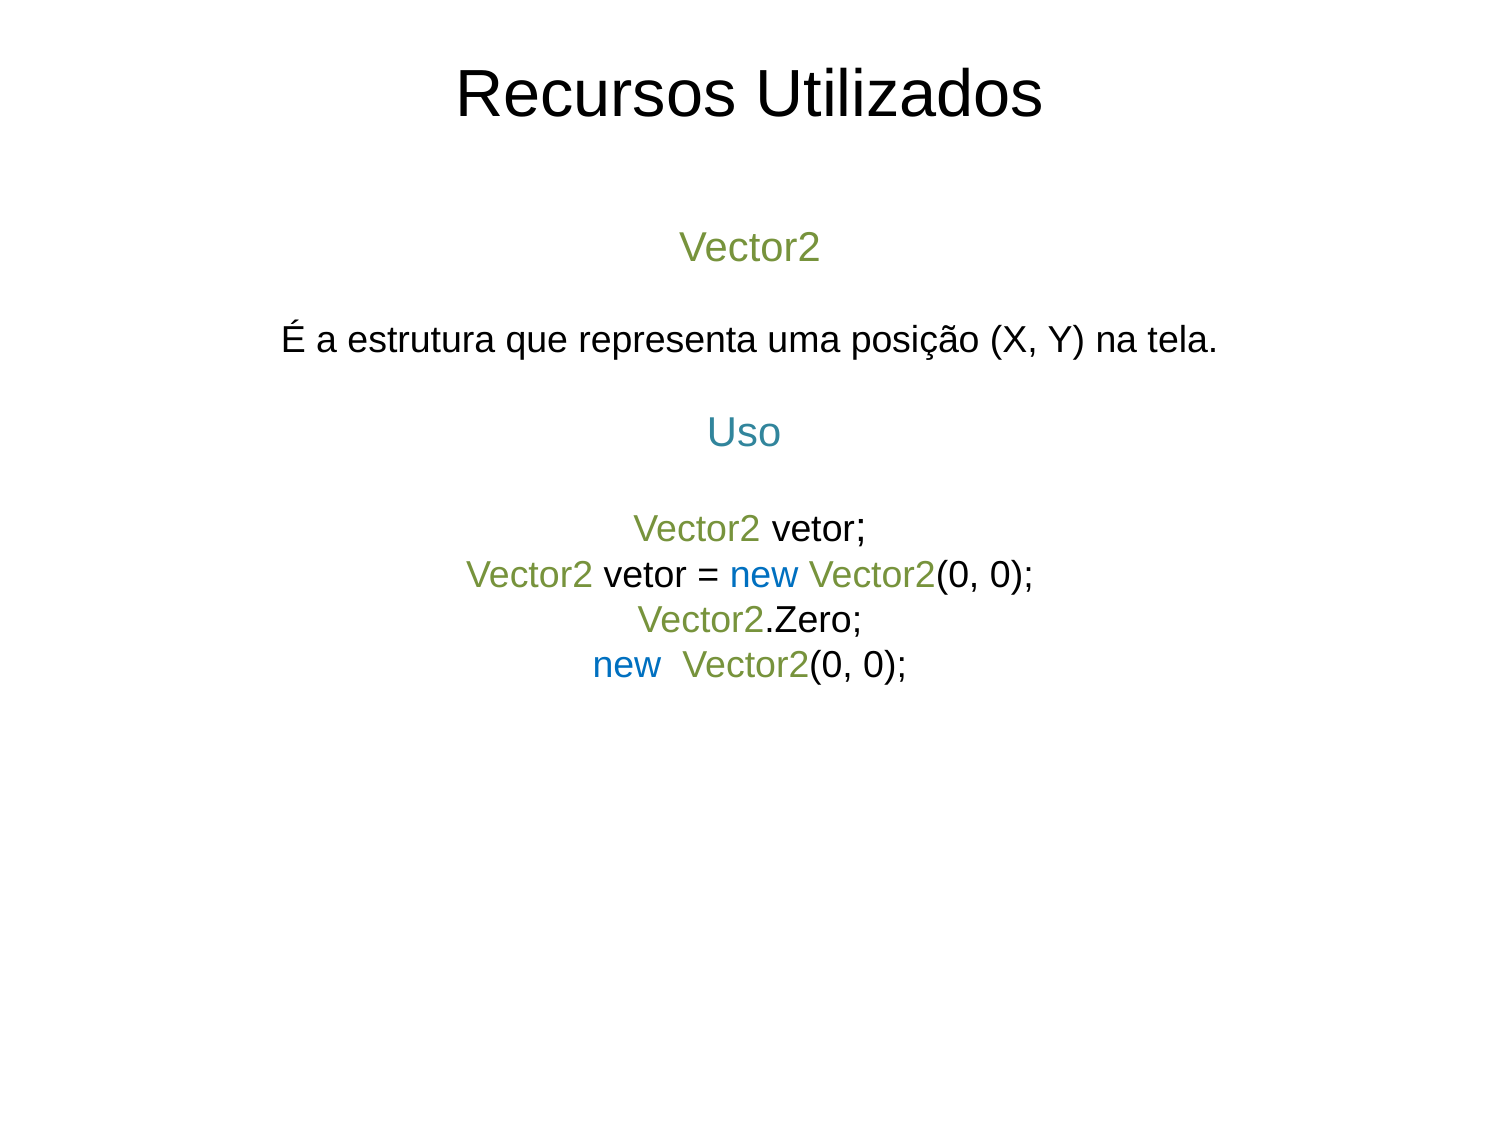

Recursos Utilizados
Vector2
É a estrutura que representa uma posição (X, Y) na tela.
Uso
Vector2 vetor;
Vector2 vetor = new Vector2(0, 0);
Vector2.Zero;
new Vector2(0, 0);